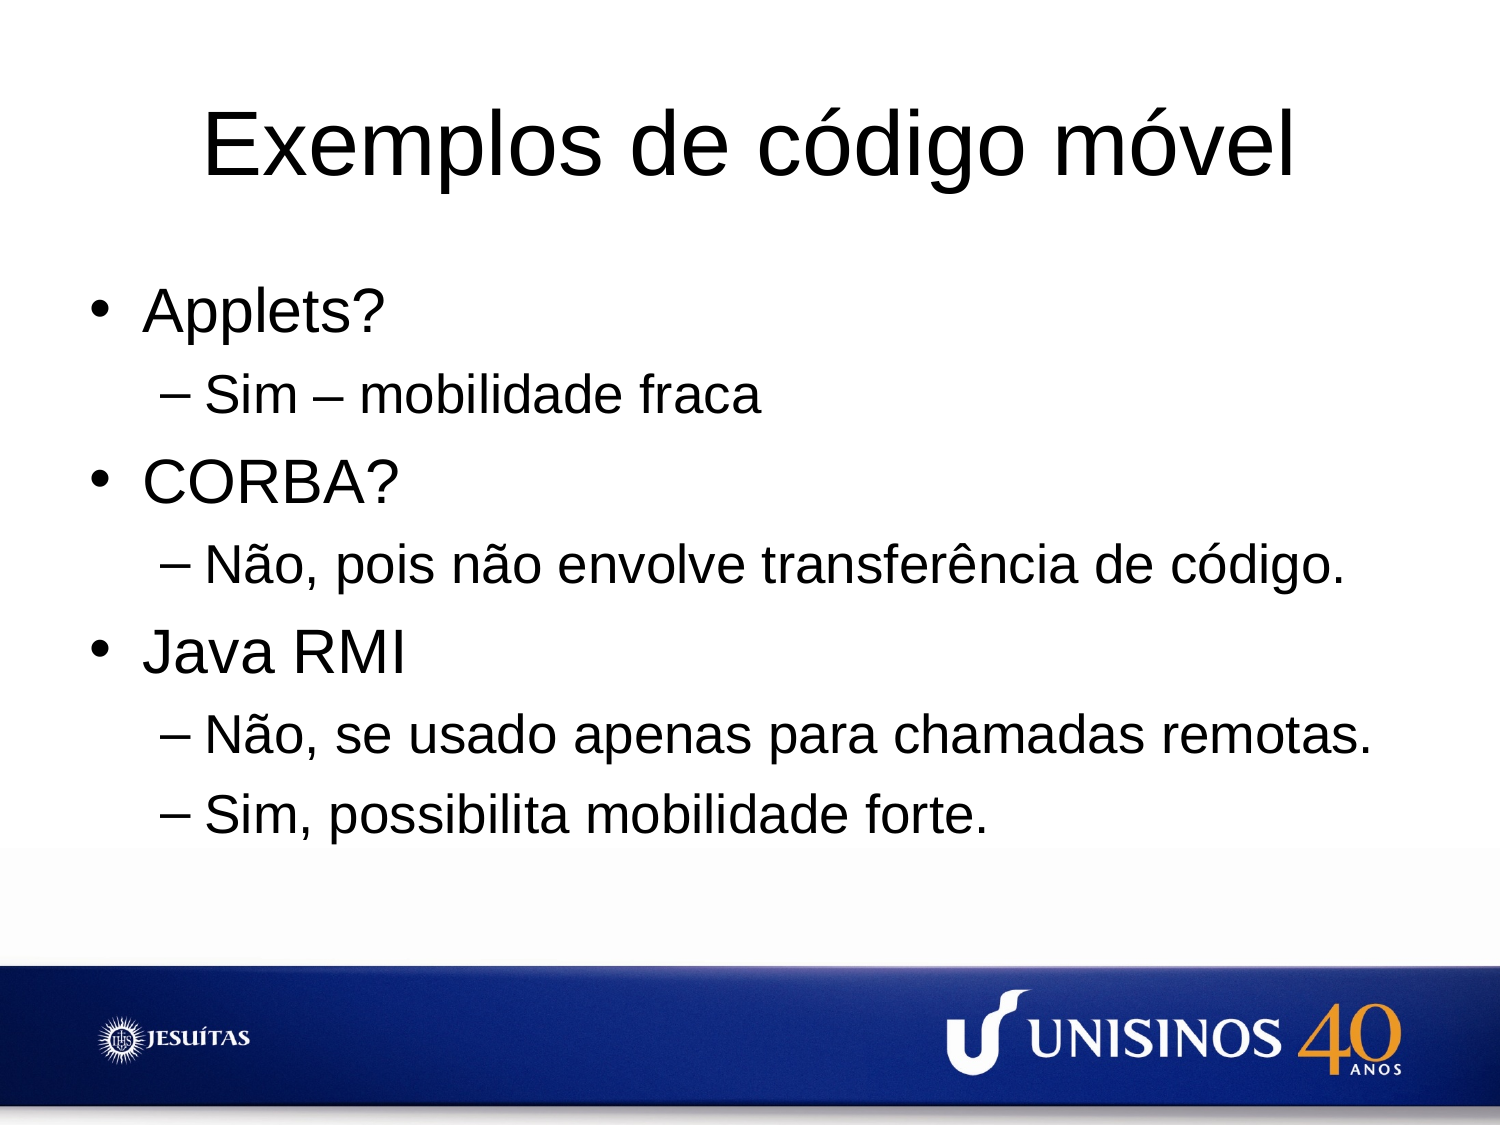

# Exemplos de código móvel
Applets?
Sim – mobilidade fraca
CORBA?
Não, pois não envolve transferência de código.
Java RMI
Não, se usado apenas para chamadas remotas.
Sim, possibilita mobilidade forte.